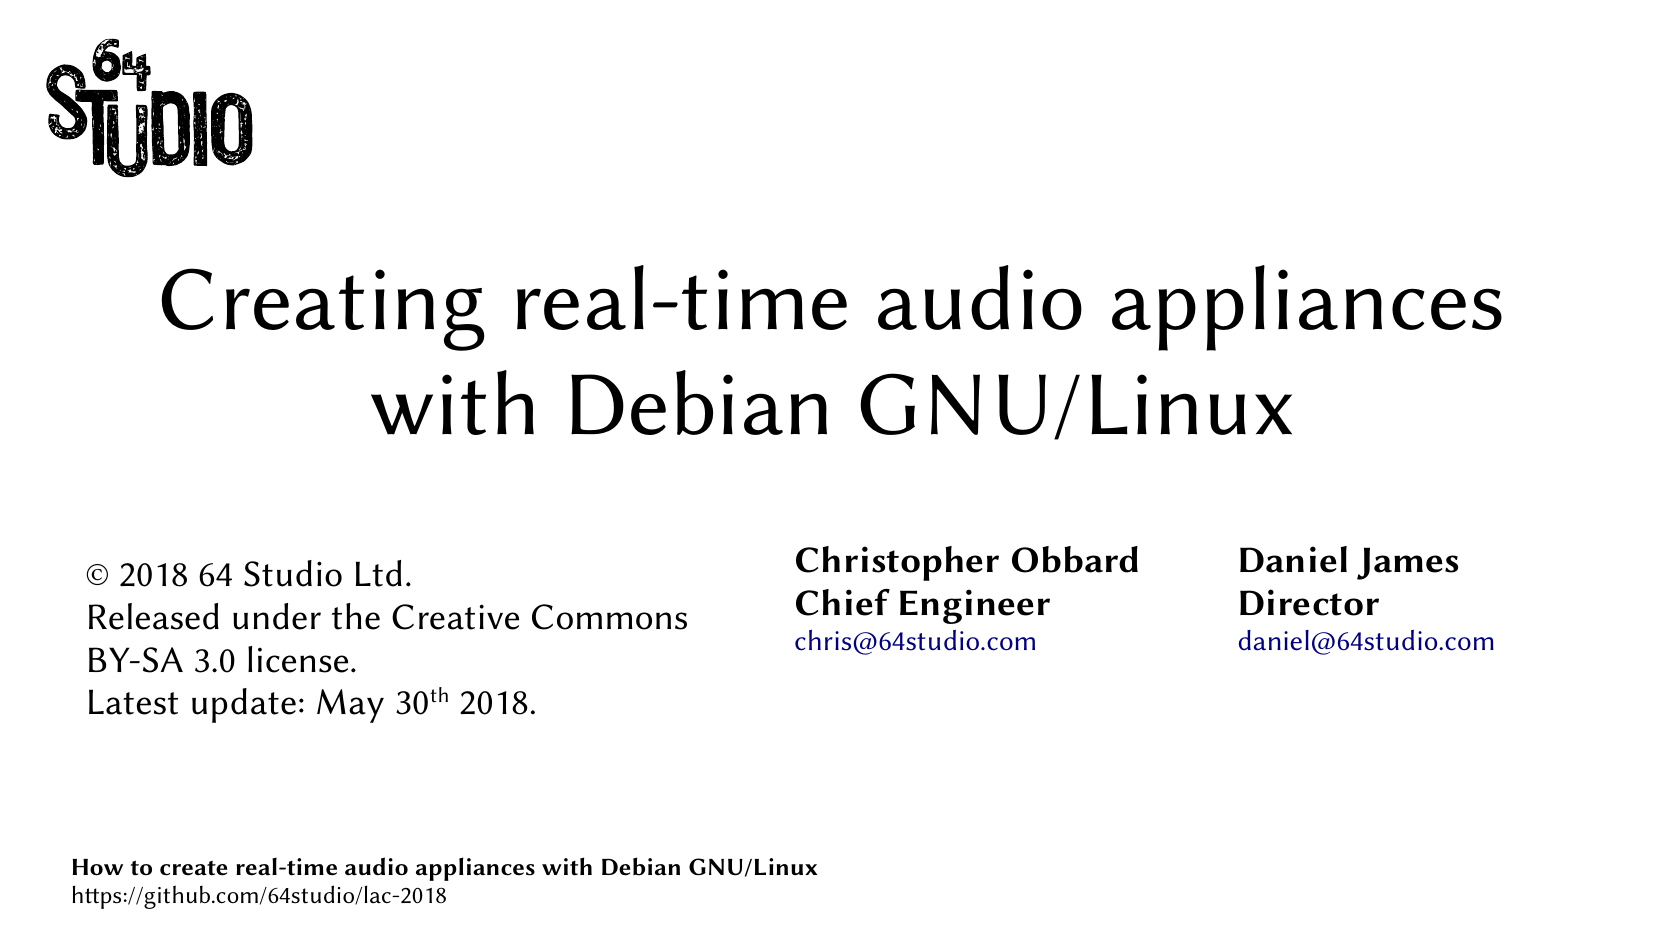

# Creating real-time audio appliances with Debian GNU/Linux
Christopher Obbard		Daniel James
Chief Engineer			Director
chris@64studio.com			daniel@64studio.com
© 2018 64 Studio Ltd.
Released under the Creative Commons BY-SA 3.0 license.
Latest update: May 30th 2018.